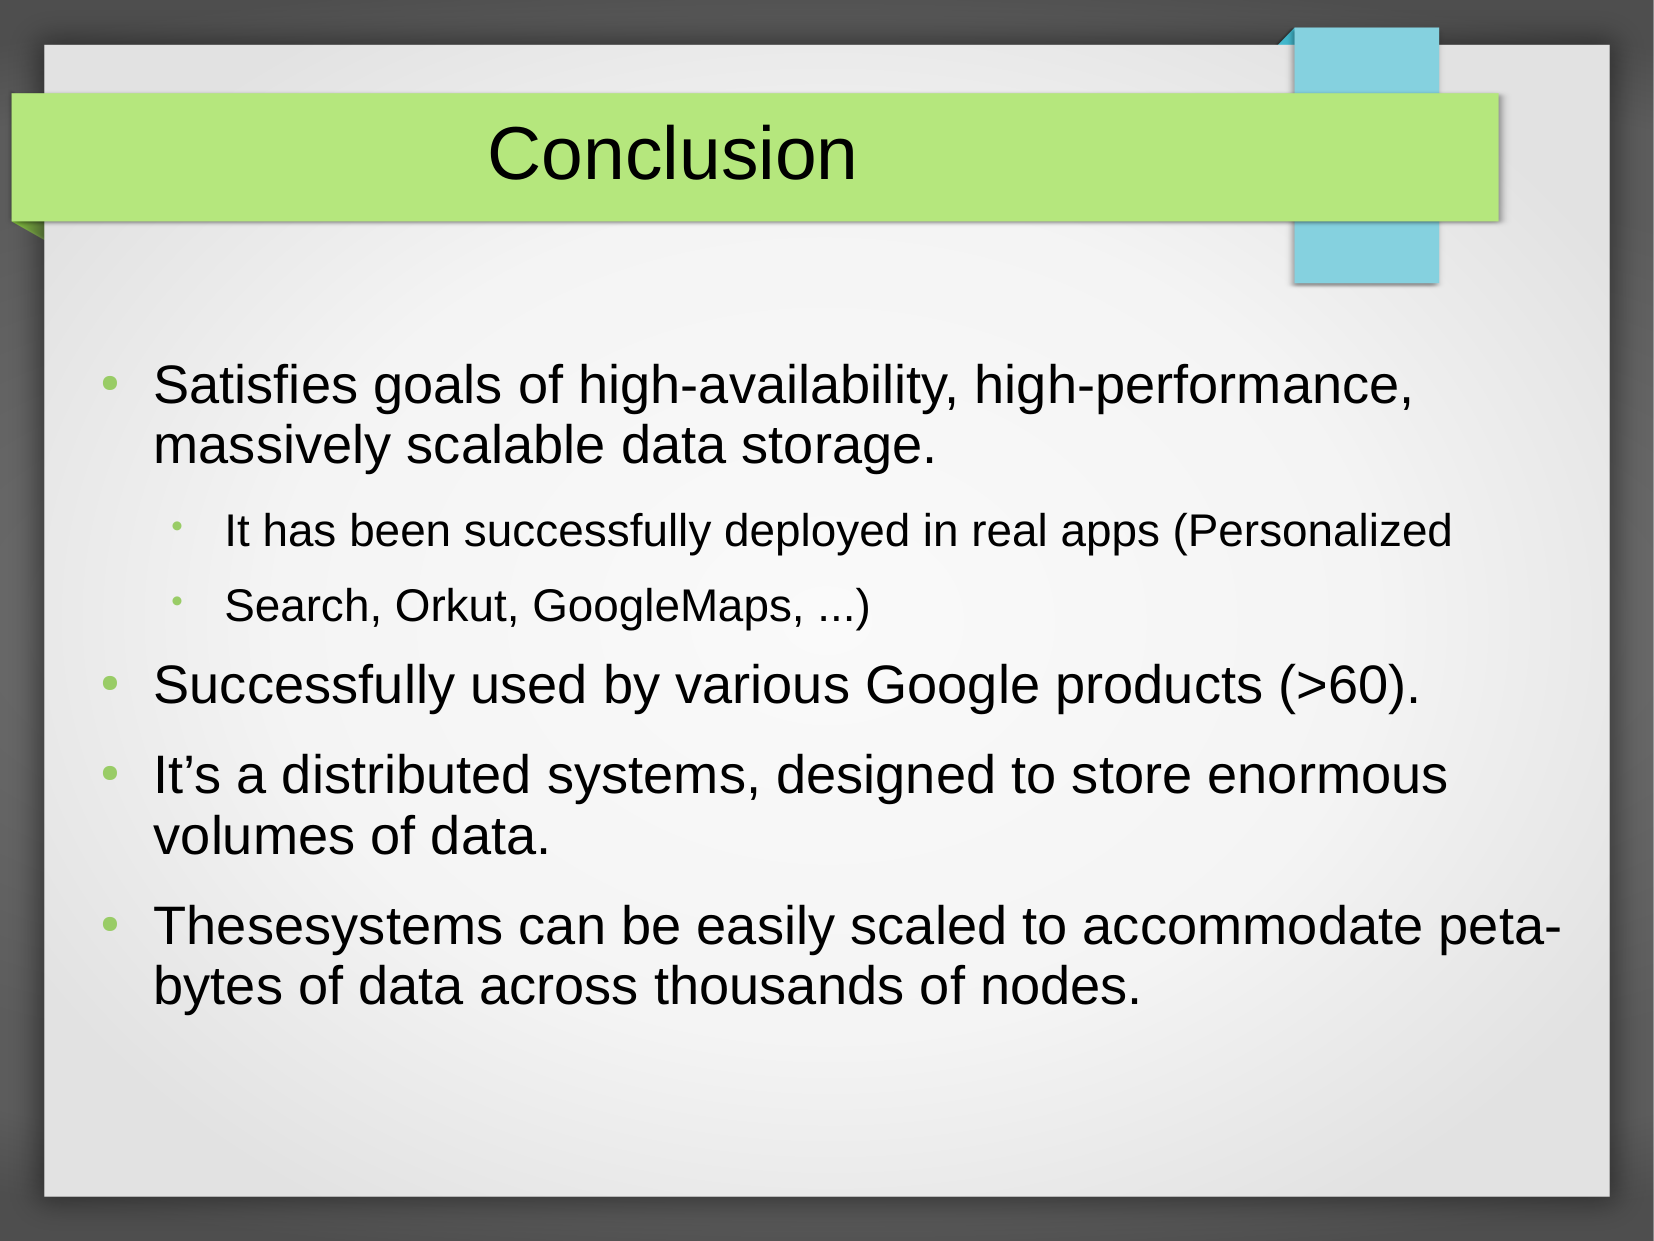

# Conclusion
Satisfies goals of high-availability, high-performance, massively scalable data storage.
It has been successfully deployed in real apps (Personalized
Search, Orkut, GoogleMaps, ...)
Successfully used by various Google products (>60).
It’s a distributed systems, designed to store enormous volumes of data.
Thesesystems can be easily scaled to accommodate peta-bytes of data across thousands of nodes.